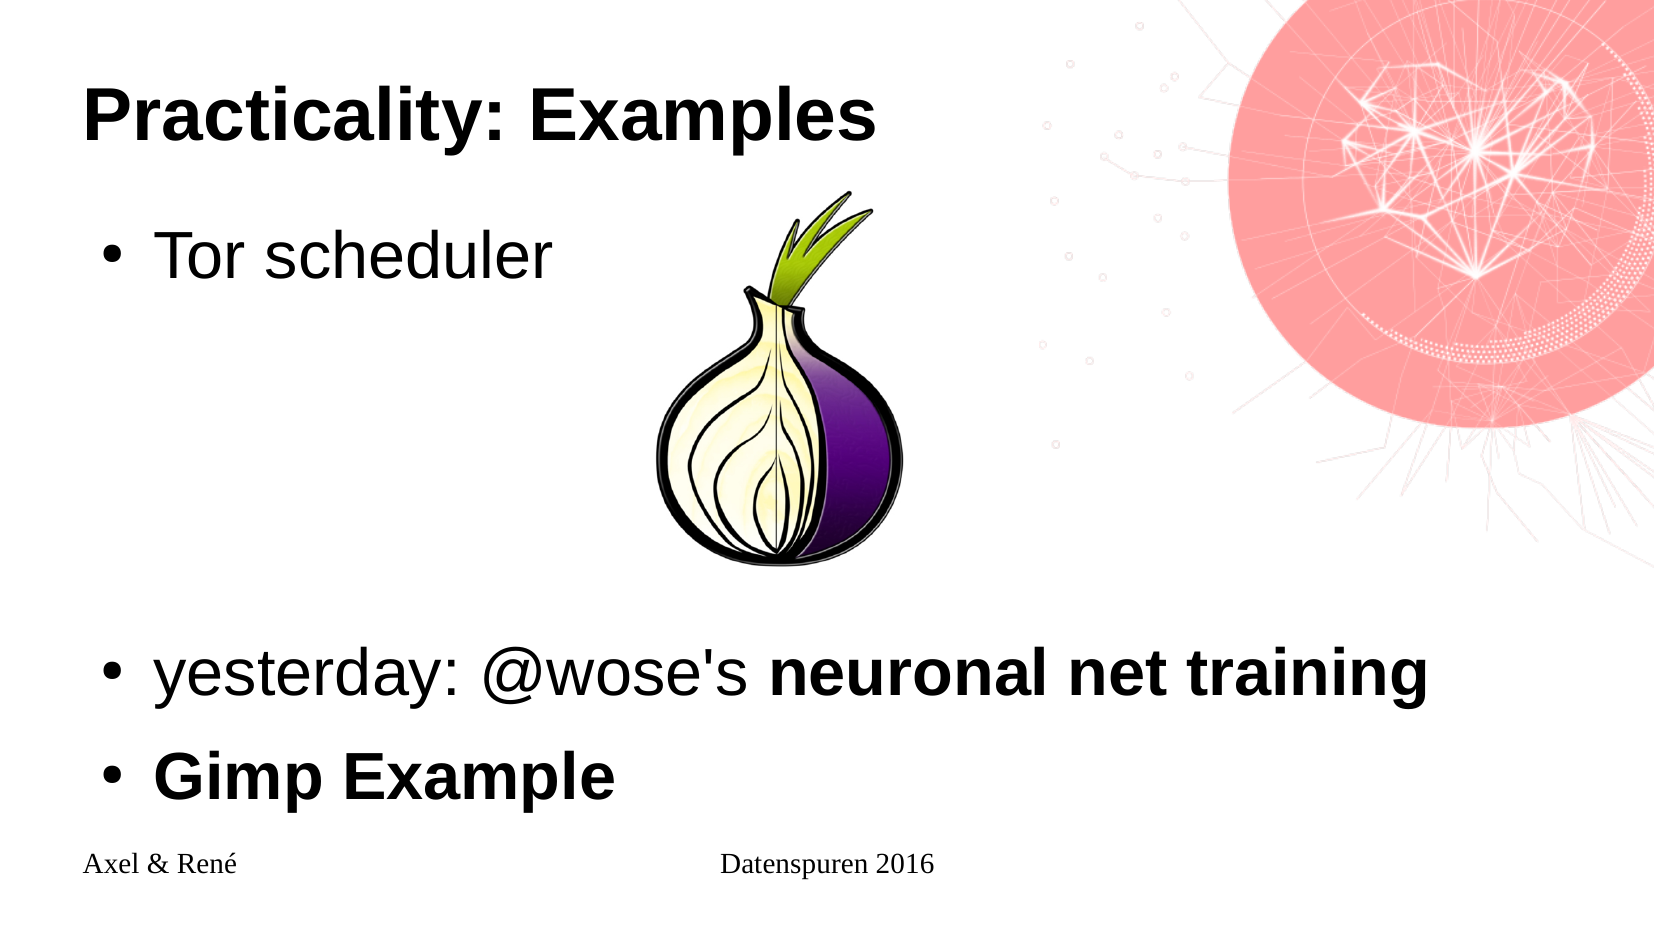

# Practicality: Examples
Tor scheduler
yesterday: @wose's neuronal net training
Gimp Example